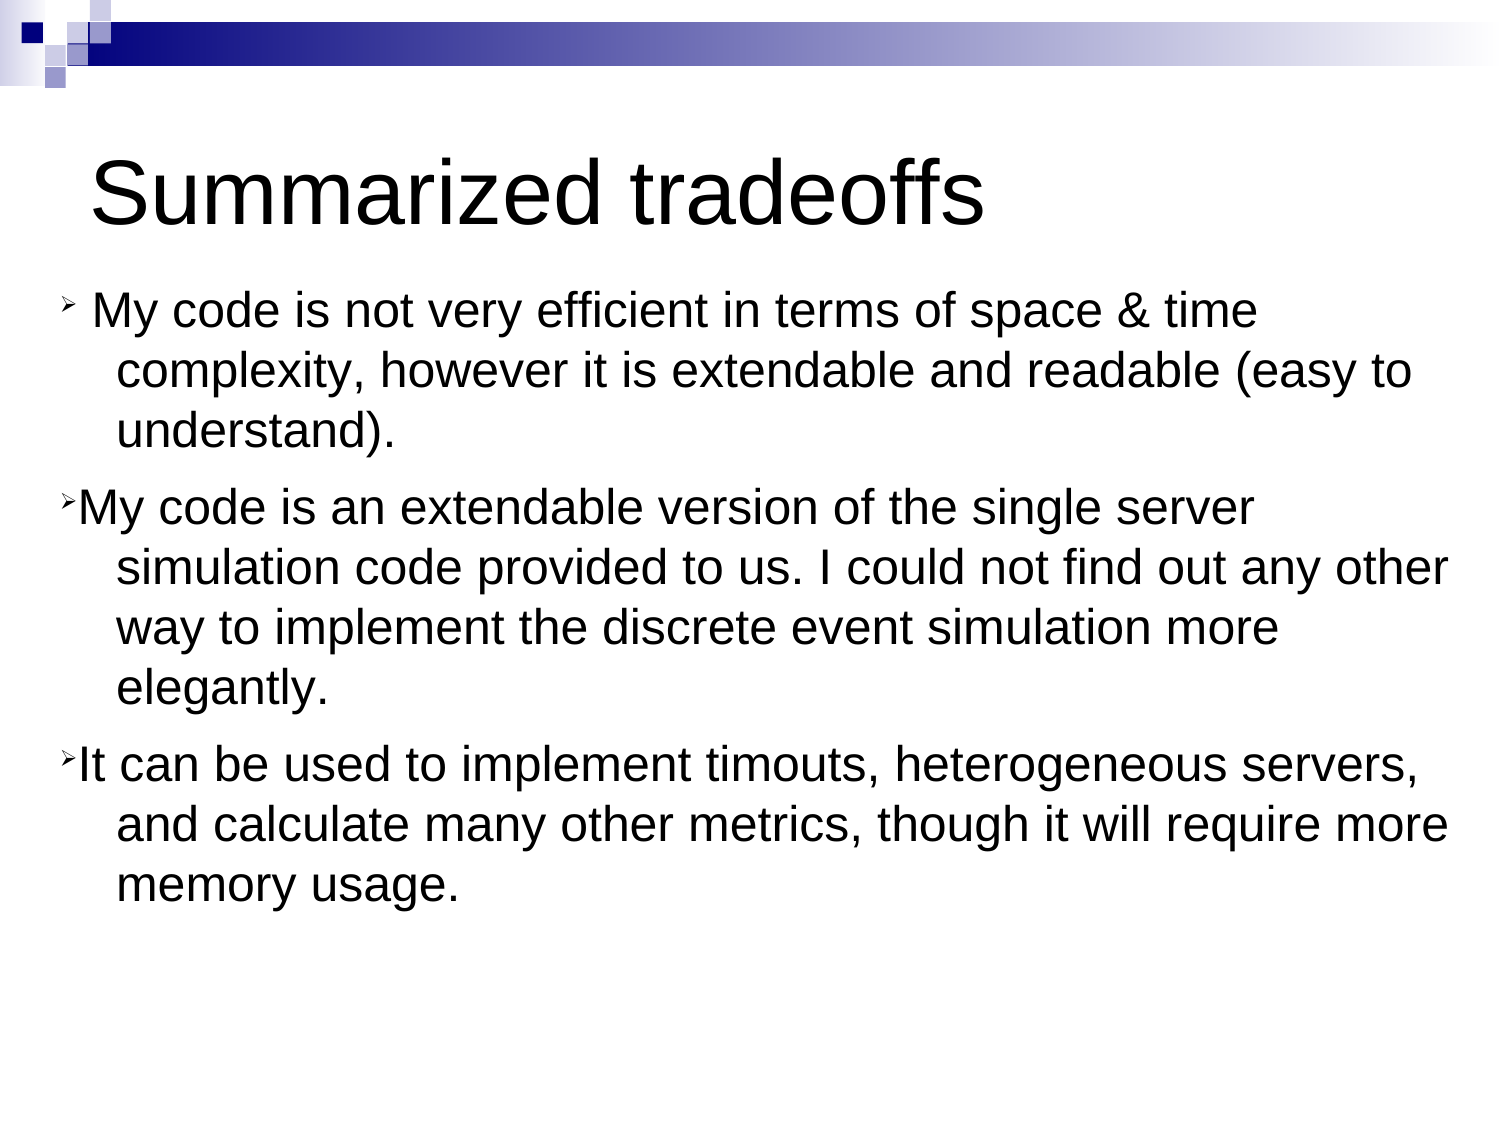

# Summarized tradeoffs
 My code is not very efficient in terms of space & time complexity, however it is extendable and readable (easy to understand).
My code is an extendable version of the single server simulation code provided to us. I could not find out any other way to implement the discrete event simulation more elegantly.
It can be used to implement timouts, heterogeneous servers, and calculate many other metrics, though it will require more memory usage.